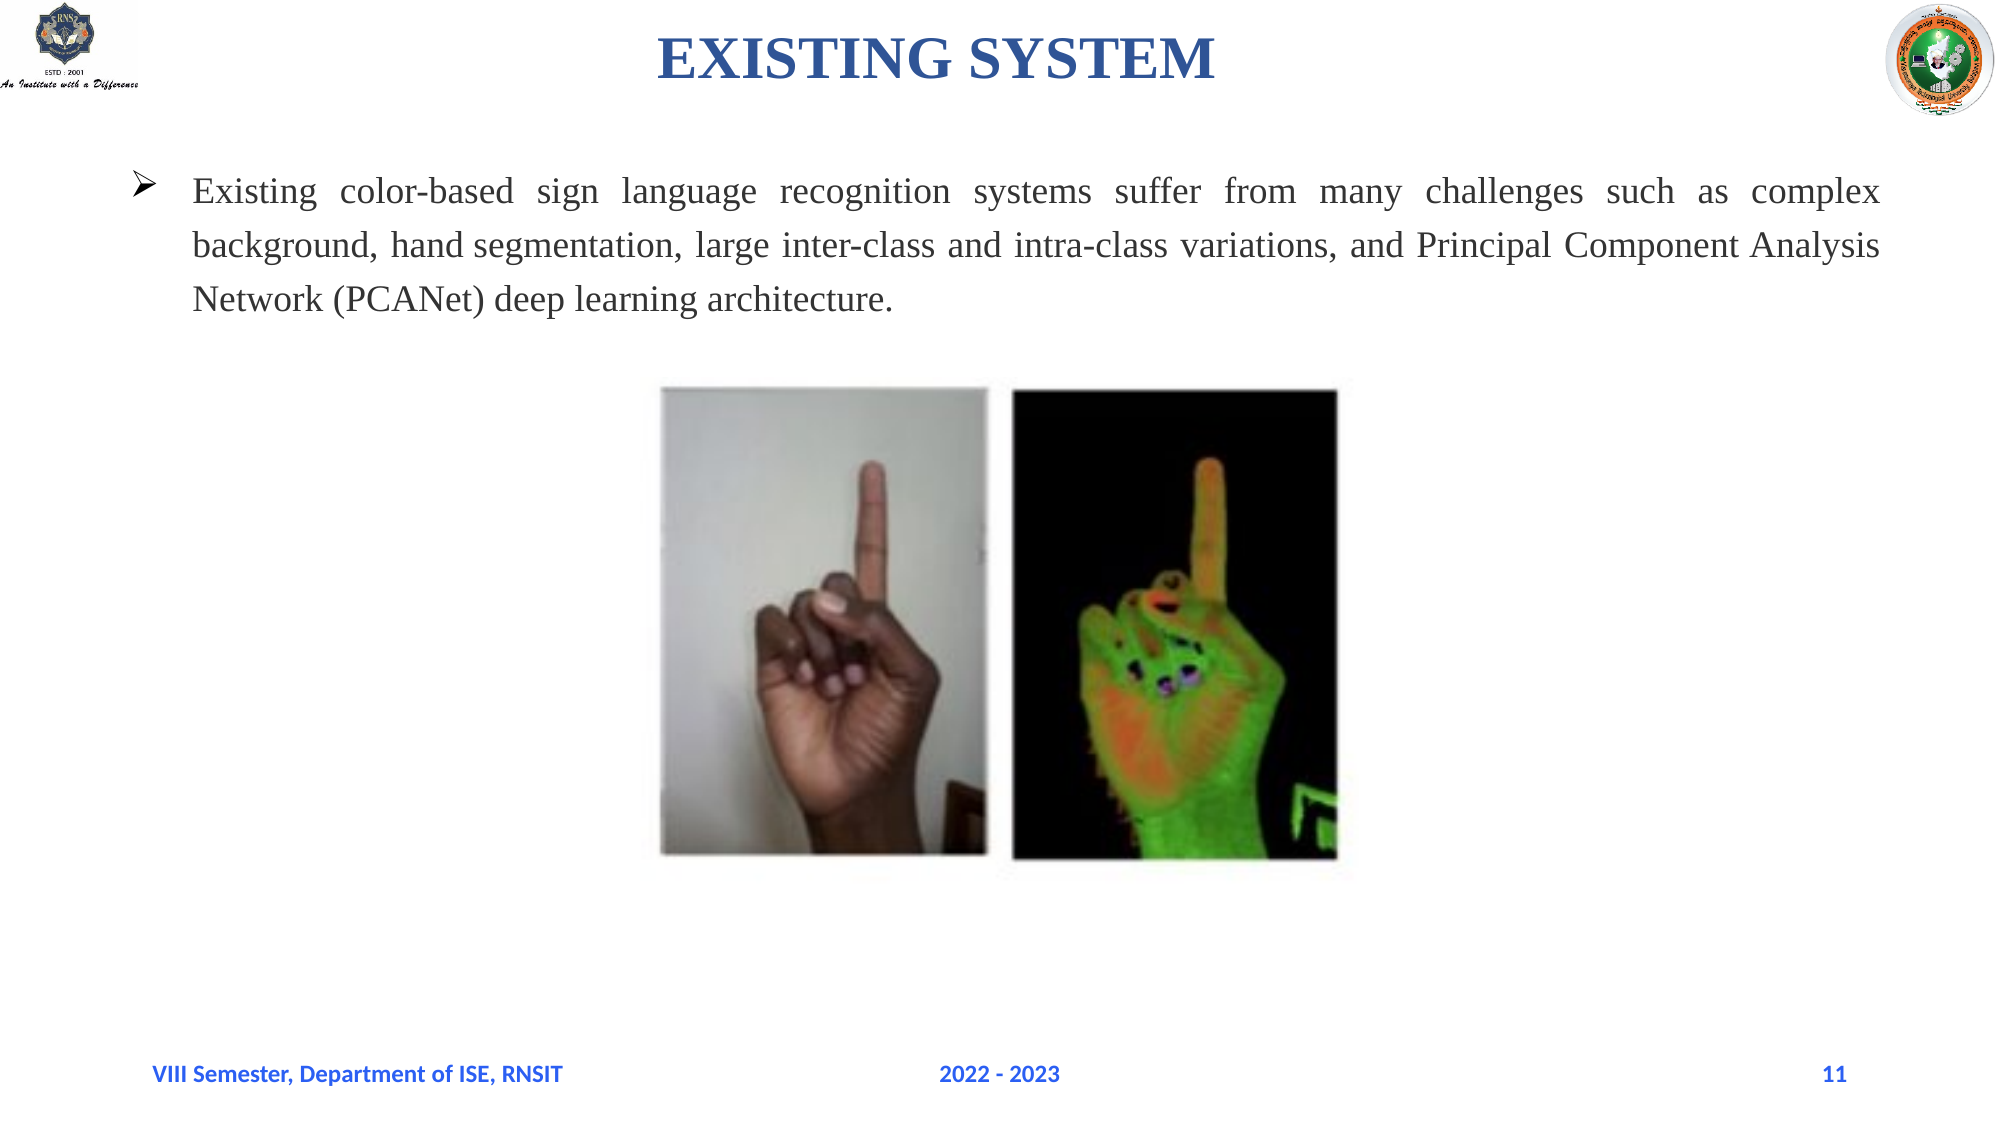

# Existing System
Existing color-based sign language recognition systems suffer from many challenges such as complex background, hand segmentation, large inter-class and intra-class variations, and Principal Component Analysis Network (PCANet) deep learning architecture.
VIII Semester, Department of ISE, RNSIT
2022 - 2023